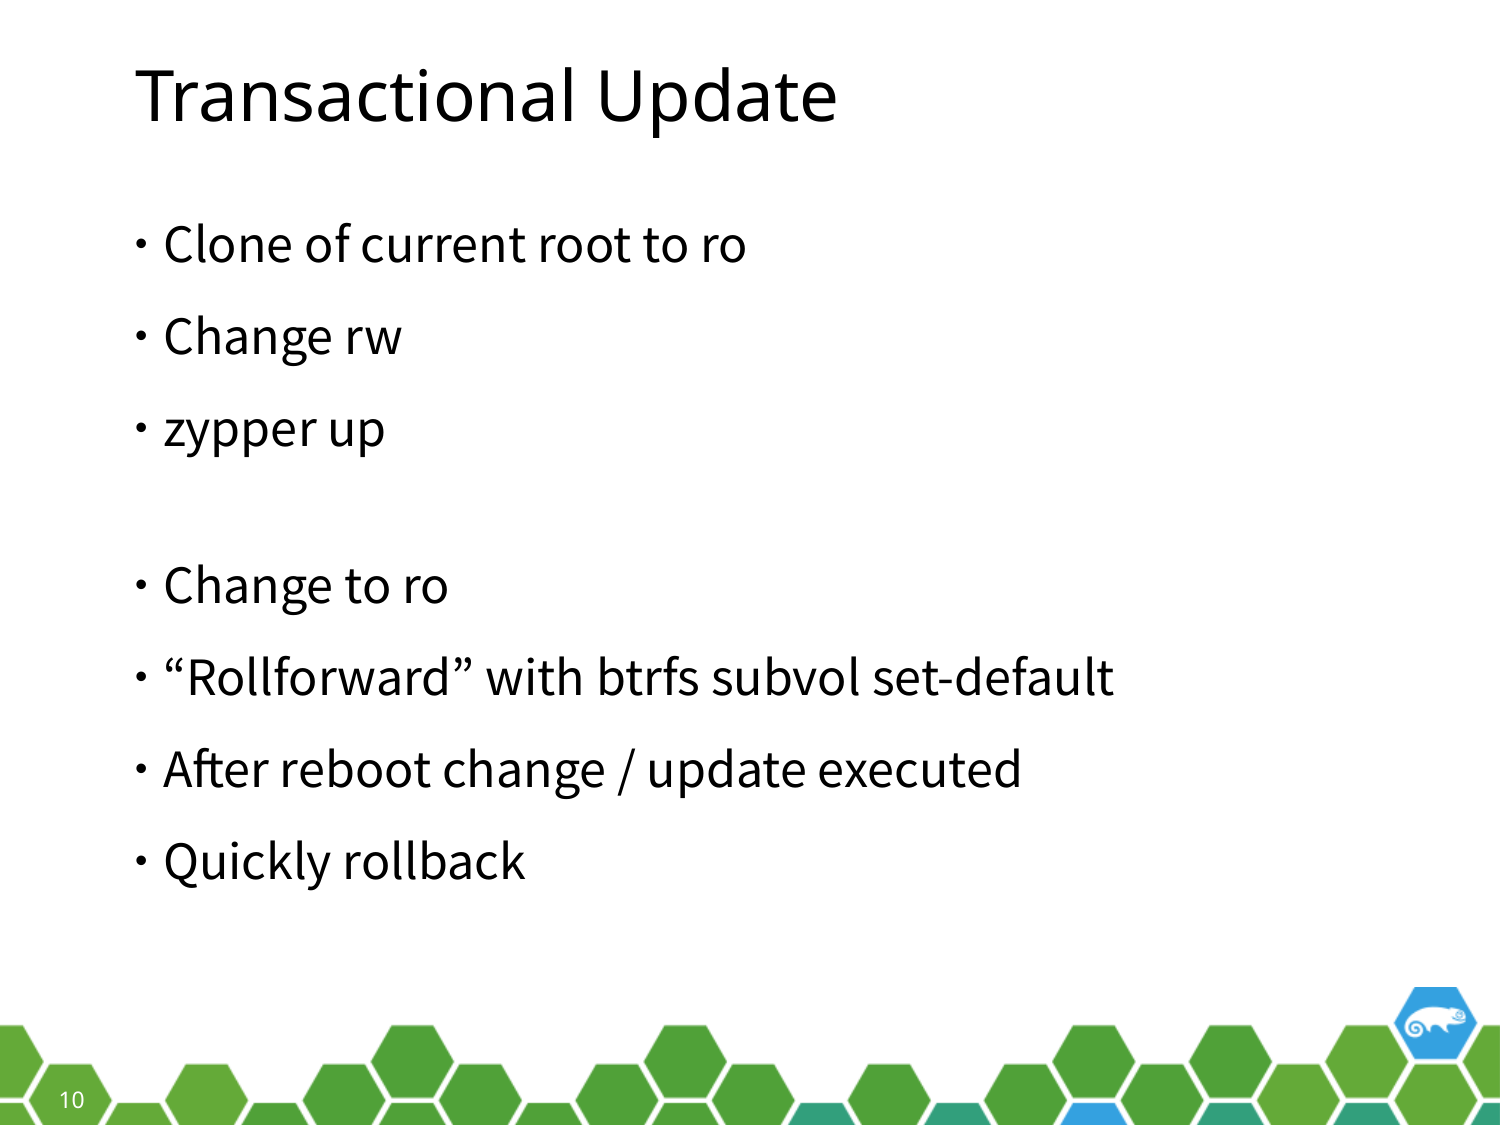

# Transactional Update
Clone of current root to ro
Change rw
zypper up
Change to ro
“Rollforward” with btrfs subvol set-default
After reboot change / update executed
Quickly rollback